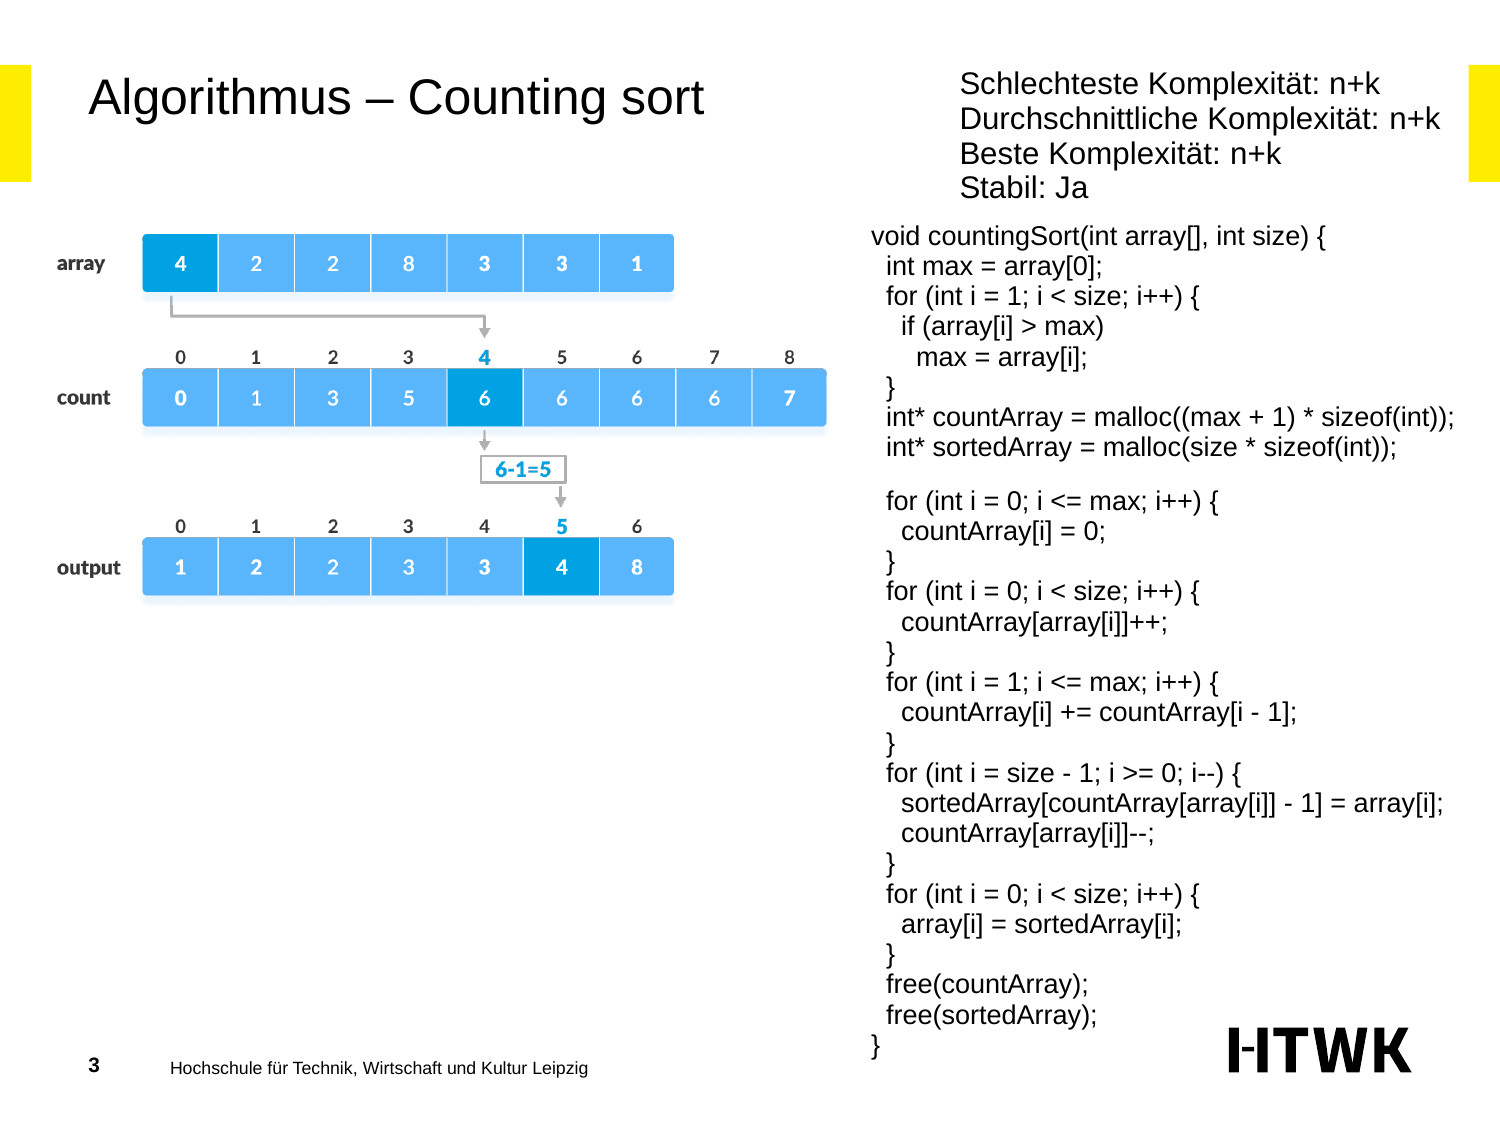

Schlechteste Komplexität: n+k
Durchschnittliche Komplexität: n+k
Beste Komplexität: n+k
Stabil: Ja
# Algorithmus – Counting sort
void countingSort(int array[], int size) {
 int max = array[0];
 for (int i = 1; i < size; i++) {
 if (array[i] > max)
 max = array[i];
 }
 int* countArray = malloc((max + 1) * sizeof(int));
 int* sortedArray = malloc(size * sizeof(int));
 for (int i = 0; i <= max; i++) {
 countArray[i] = 0;
 }
 for (int i = 0; i < size; i++) {
 countArray[array[i]]++;
 }
 for (int i = 1; i <= max; i++) {
 countArray[i] += countArray[i - 1];
 }
 for (int i = size - 1; i >= 0; i--) {
 sortedArray[countArray[array[i]] - 1] = array[i];
 countArray[array[i]]--;
 }
 for (int i = 0; i < size; i++) {
 array[i] = sortedArray[i];
 }
 free(countArray);
 free(sortedArray);
}